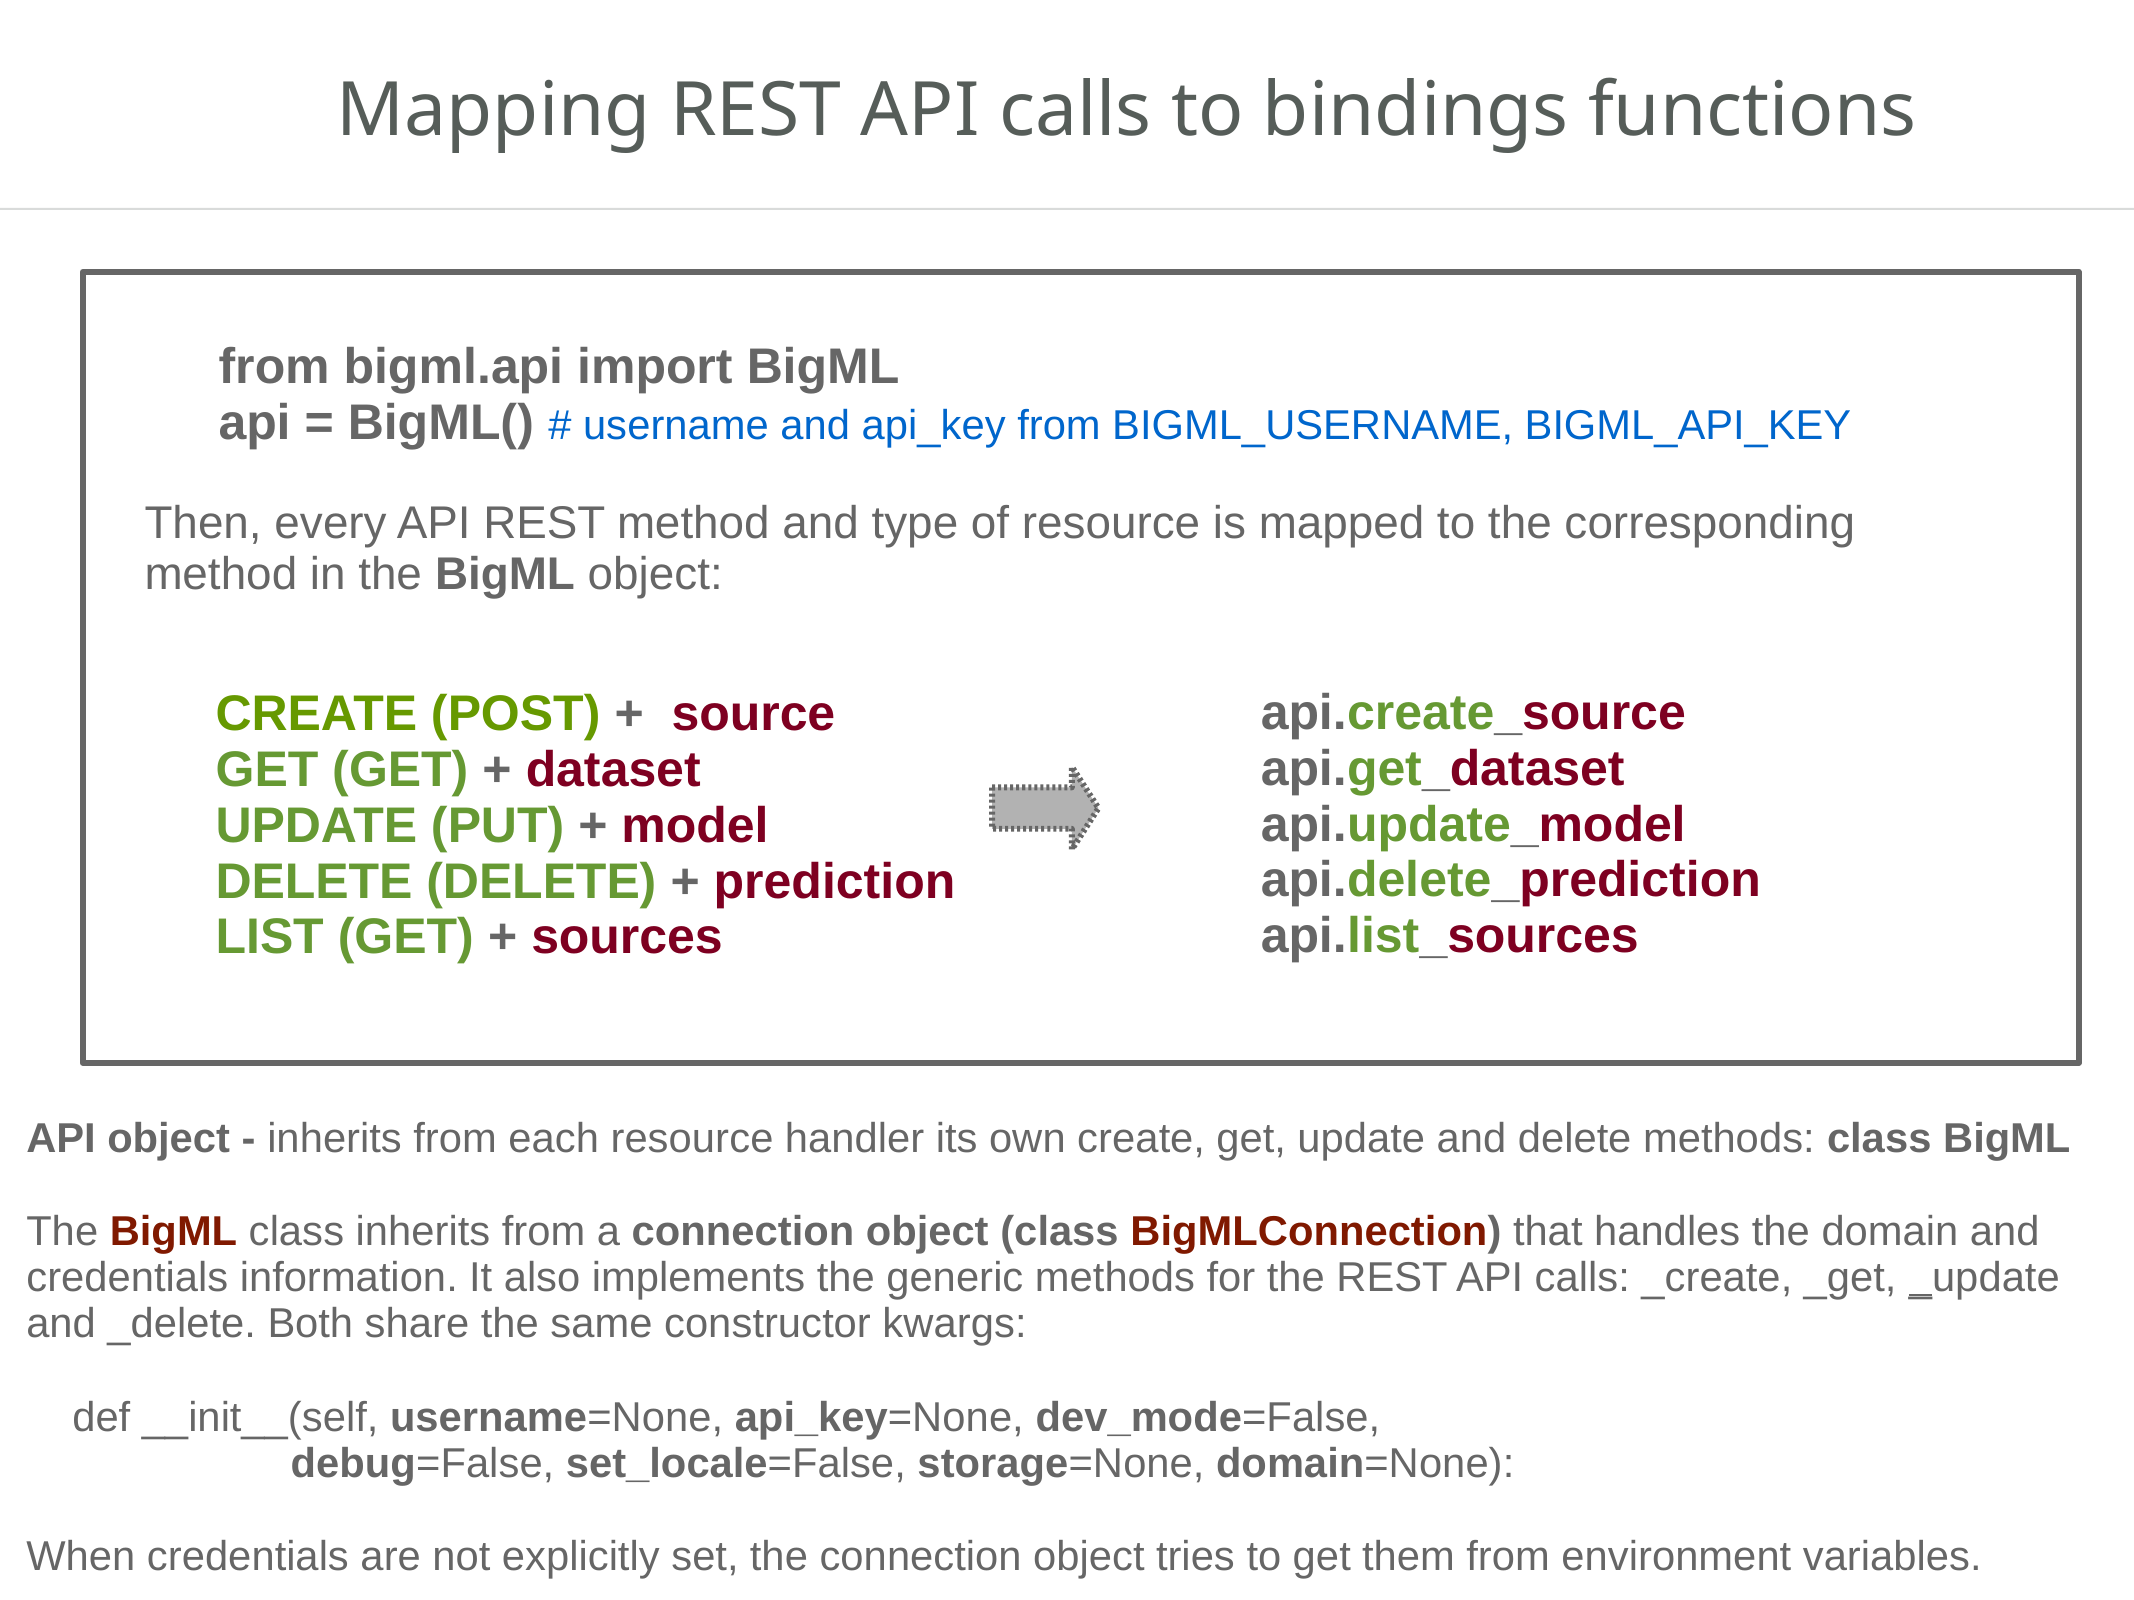

# Mapping REST API calls to bindings functions
	from bigml.api import BigML
	api = BigML() # username and api_key from BIGML_USERNAME, BIGML_API_KEY
Then, every API REST method and type of resource is mapped to the corresponding method in the BigML object:
api.create_source
api.get_dataset
api.update_model
api.delete_prediction
api.list_sources
CREATE (POST) + source
GET (GET) + dataset
UPDATE (PUT) + model
DELETE (DELETE) + prediction
LIST (GET) + sources
API object - inherits from each resource handler its own create, get, update and delete methods: class BigML
The BigML class inherits from a connection object (class BigMLConnection) that handles the domain and credentials information. It also implements the generic methods for the REST API calls: _create, _get, _update and _delete. Both share the same constructor kwargs:
 def __init__(self, username=None, api_key=None, dev_mode=False,
 debug=False, set_locale=False, storage=None, domain=None):
When credentials are not explicitly set, the connection object tries to get them from environment variables.